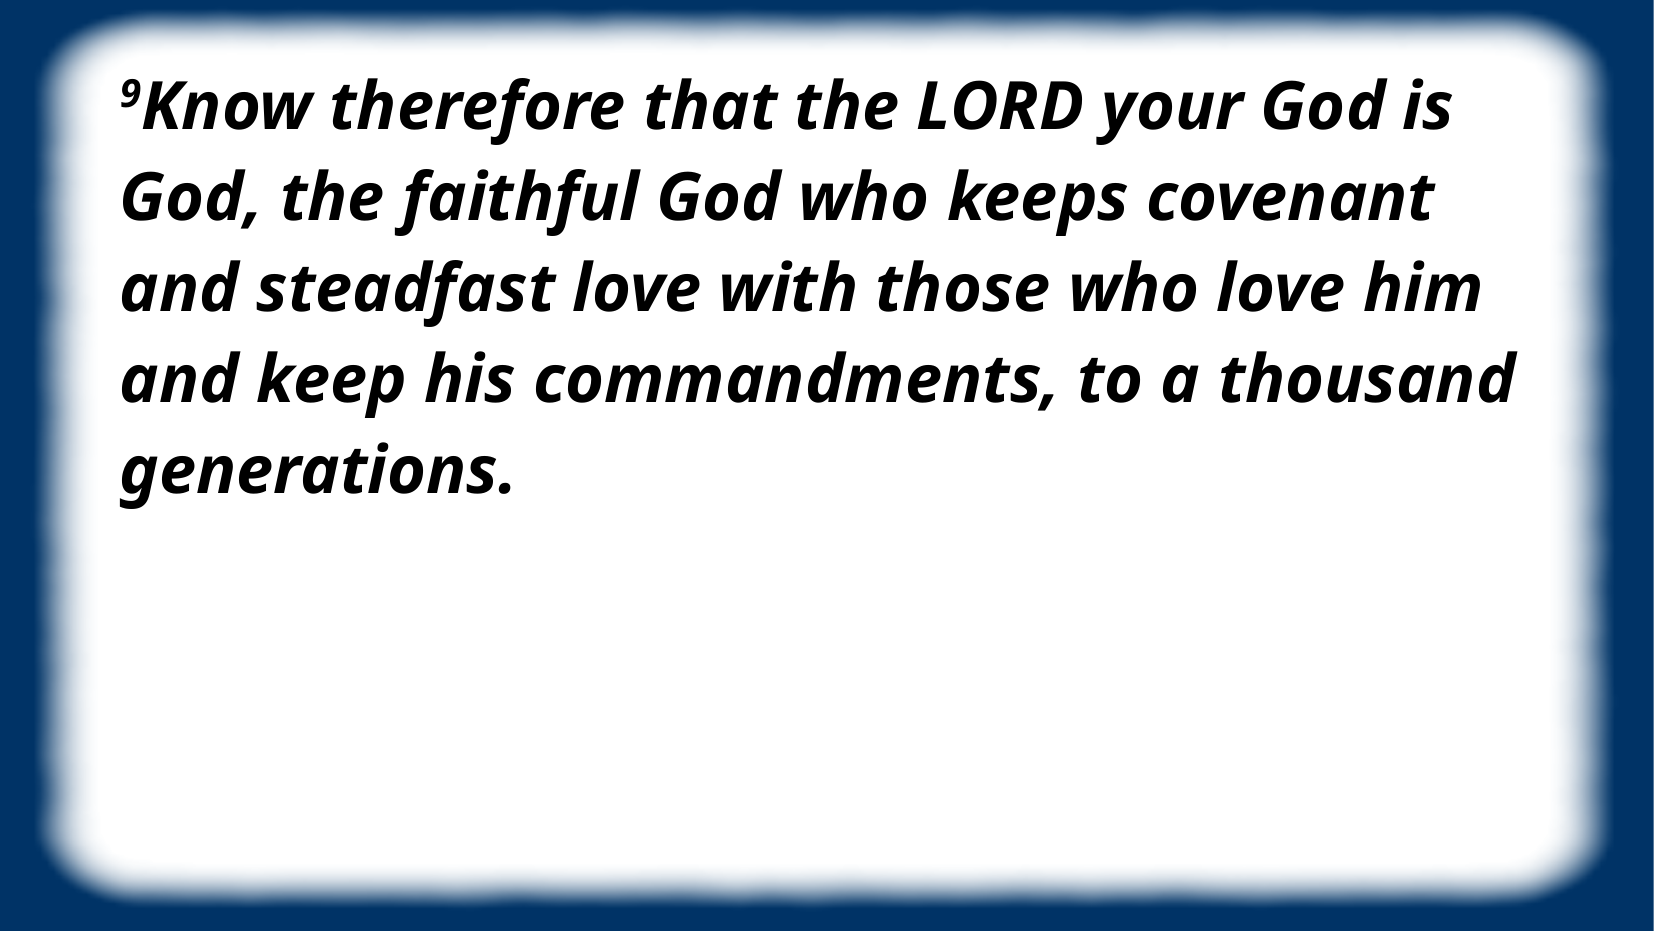

9Know therefore that the LORD your God is God, the faithful God who keeps covenant and steadfast love with those who love him and keep his commandments, to a thousand generations.